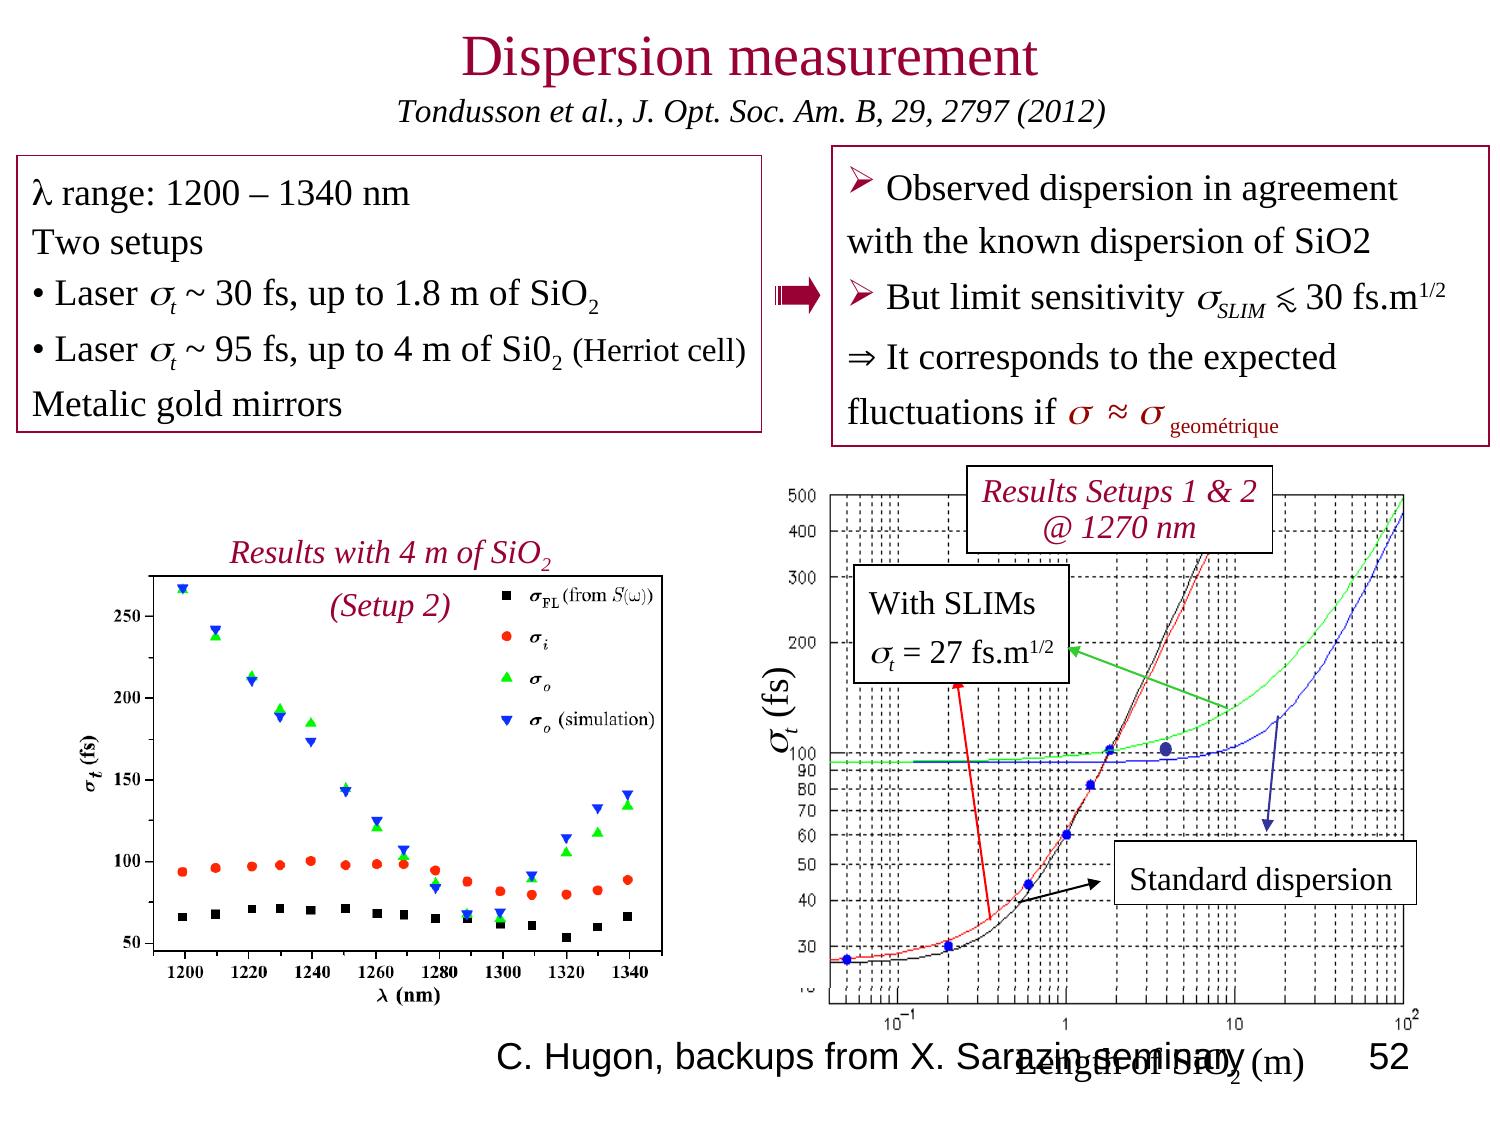

Dispersion measurement
Tondusson et al., J. Opt. Soc. Am. B, 29, 2797 (2012)
 Observed dispersion in agreement
with the known dispersion of SiO2
 But limit sensitivity SLIM < 30 fs.m1/2
 It corresponds to the expected fluctuations if  ≈  geométrique
 range: 1200 – 1340 nm
Two setups
 Laser t ~ 30 fs, up to 1.8 m of SiO2
 Laser t ~ 95 fs, up to 4 m of Si02 (Herriot cell)
Metalic gold mirrors
~
Results Setups 1 & 2
@ 1270 nm
With SLIMs
t = 27 fs.m1/2
t (fs)
Standard dispersion
Length of SiO2 (m)
Results with 4 m of SiO2
(Setup 2)
C. Hugon, backups from X. Sarazin seminary
52